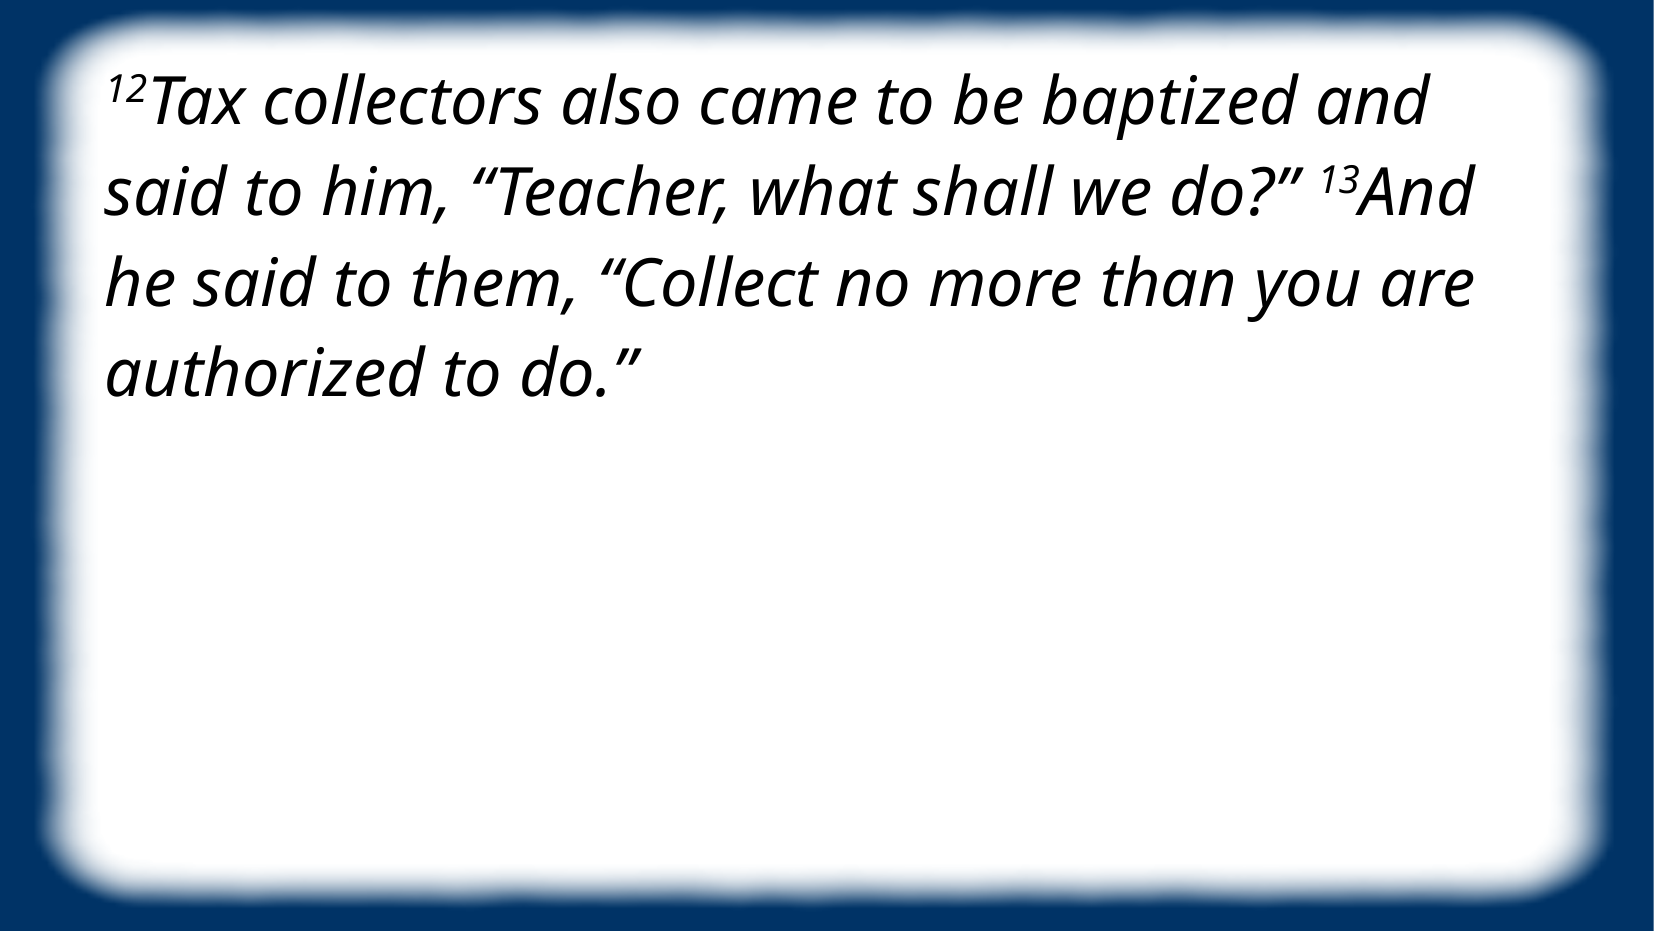

12Tax collectors also came to be baptized and said to him, “Teacher, what shall we do?” 13And he said to them, “Collect no more than you are authorized to do.”